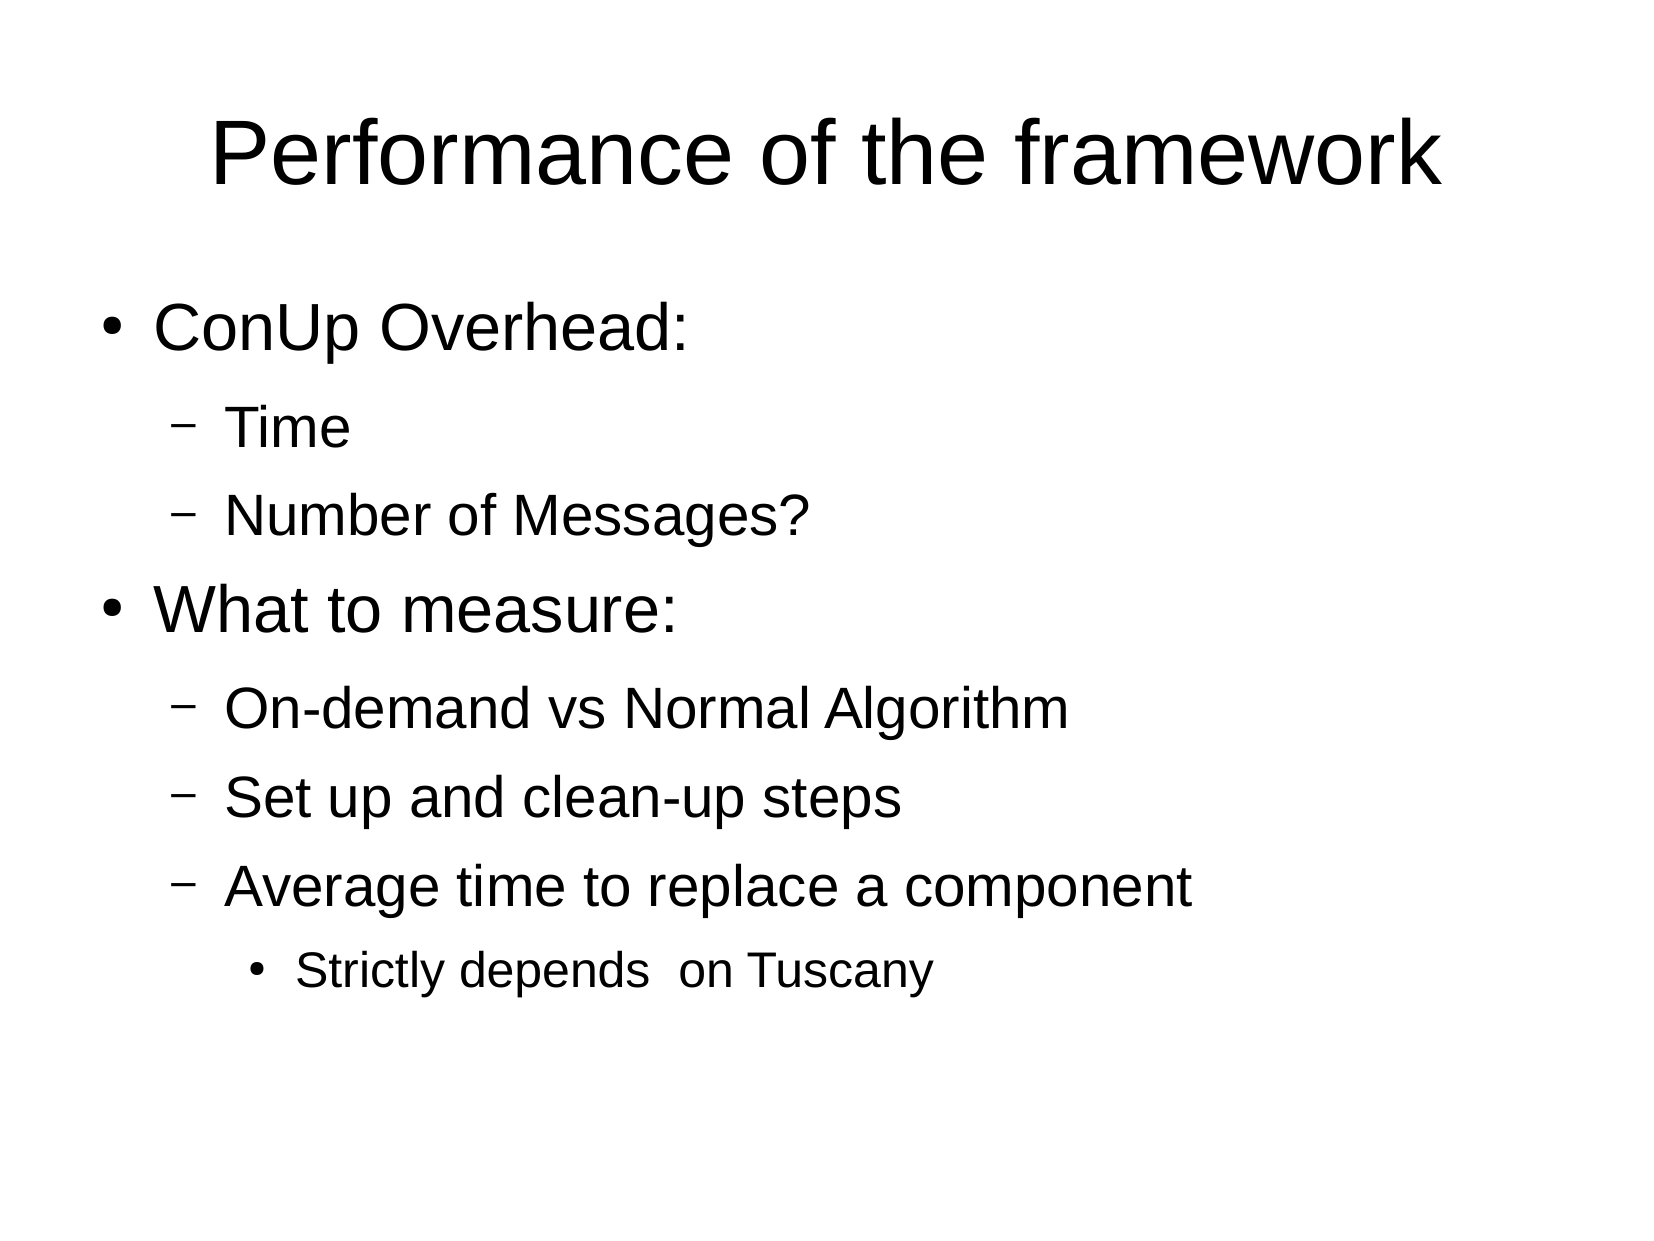

# Performance of the framework
ConUp Overhead:
Time
Number of Messages?
What to measure:
On-demand vs Normal Algorithm
Set up and clean-up steps
Average time to replace a component
Strictly depends on Tuscany